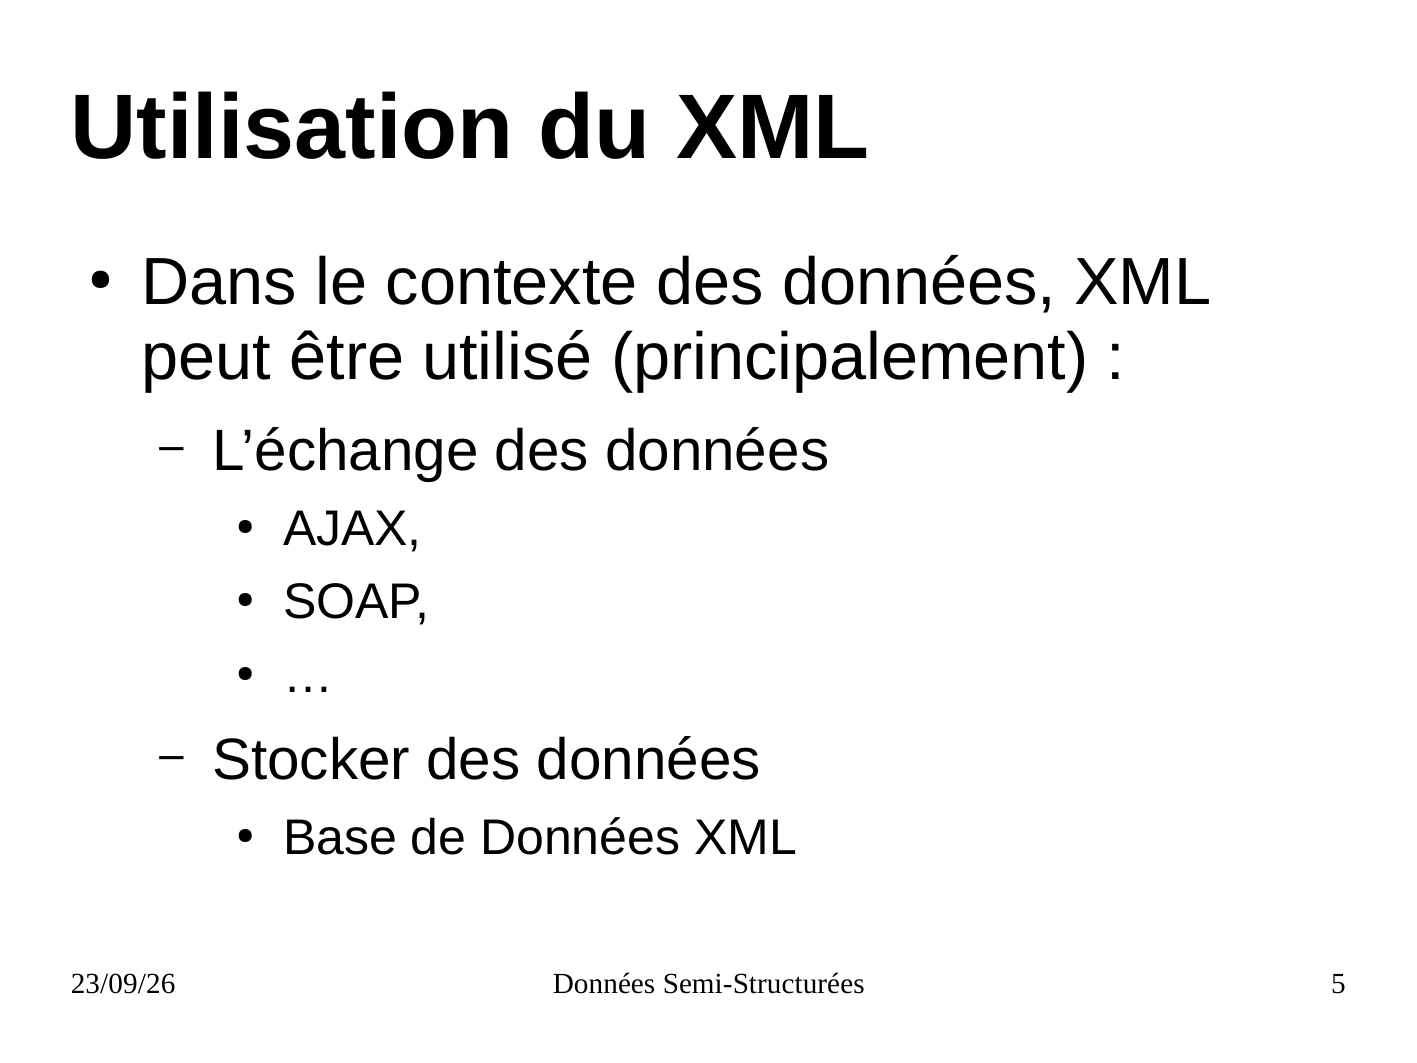

# Utilisation du XML
Dans le contexte des données, XML peut être utilisé (principalement) :
L’échange des données
AJAX,
SOAP,
…
Stocker des données
Base de Données XML
Données Semi-Structurées
5